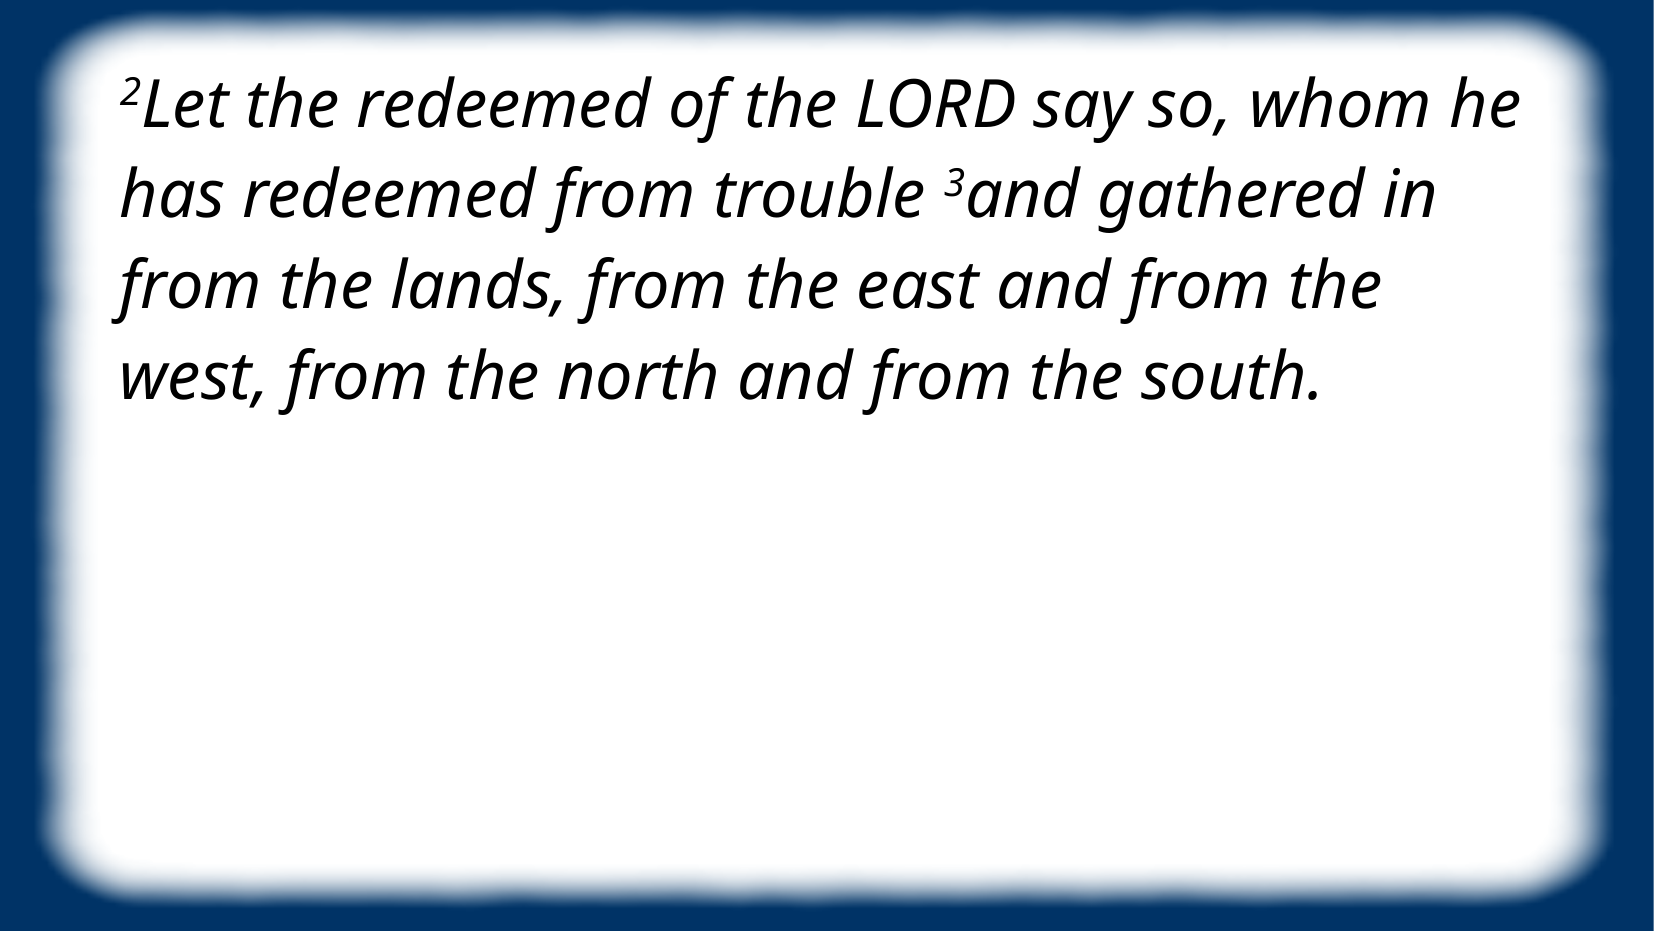

2Let the redeemed of the LORD say so, whom he has redeemed from trouble 3and gathered in from the lands, from the east and from the west, from the north and from the south.